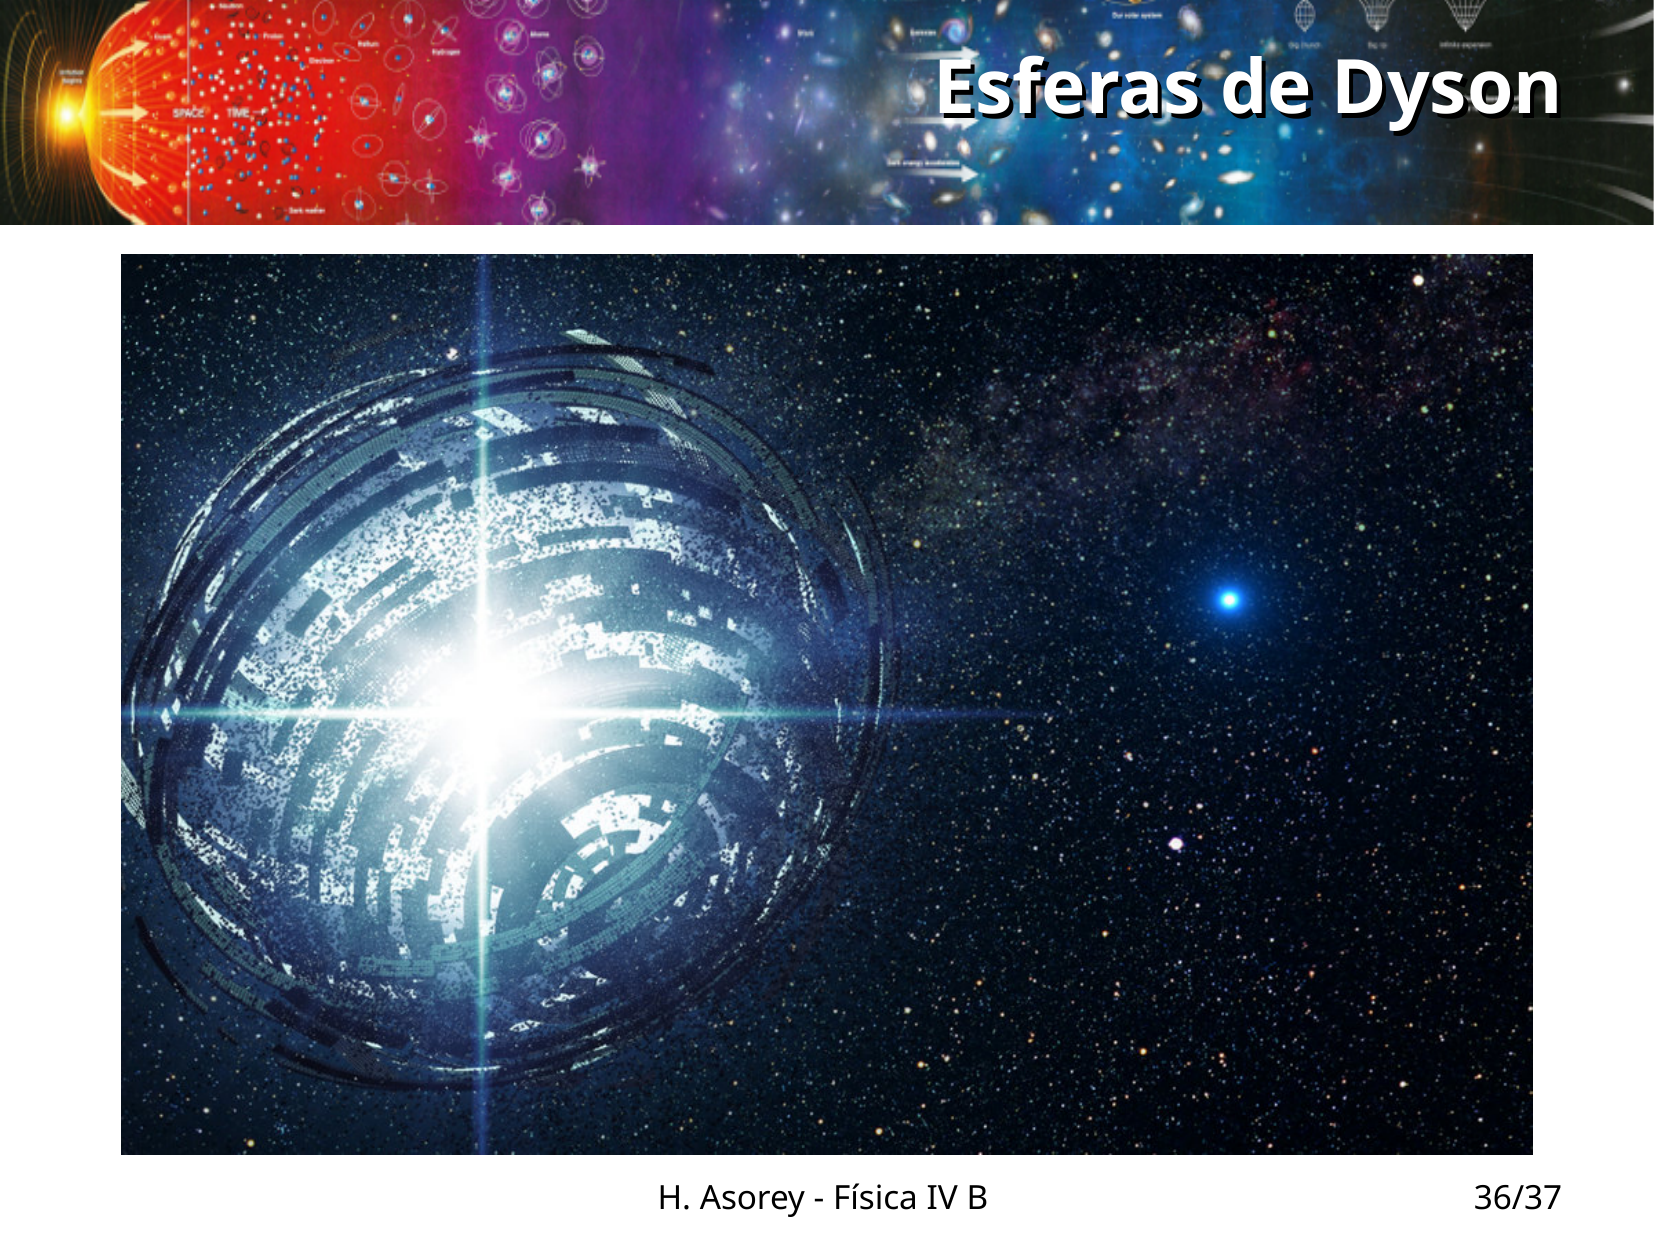

# Esferas de Dyson
H. Asorey - Física IV B
36